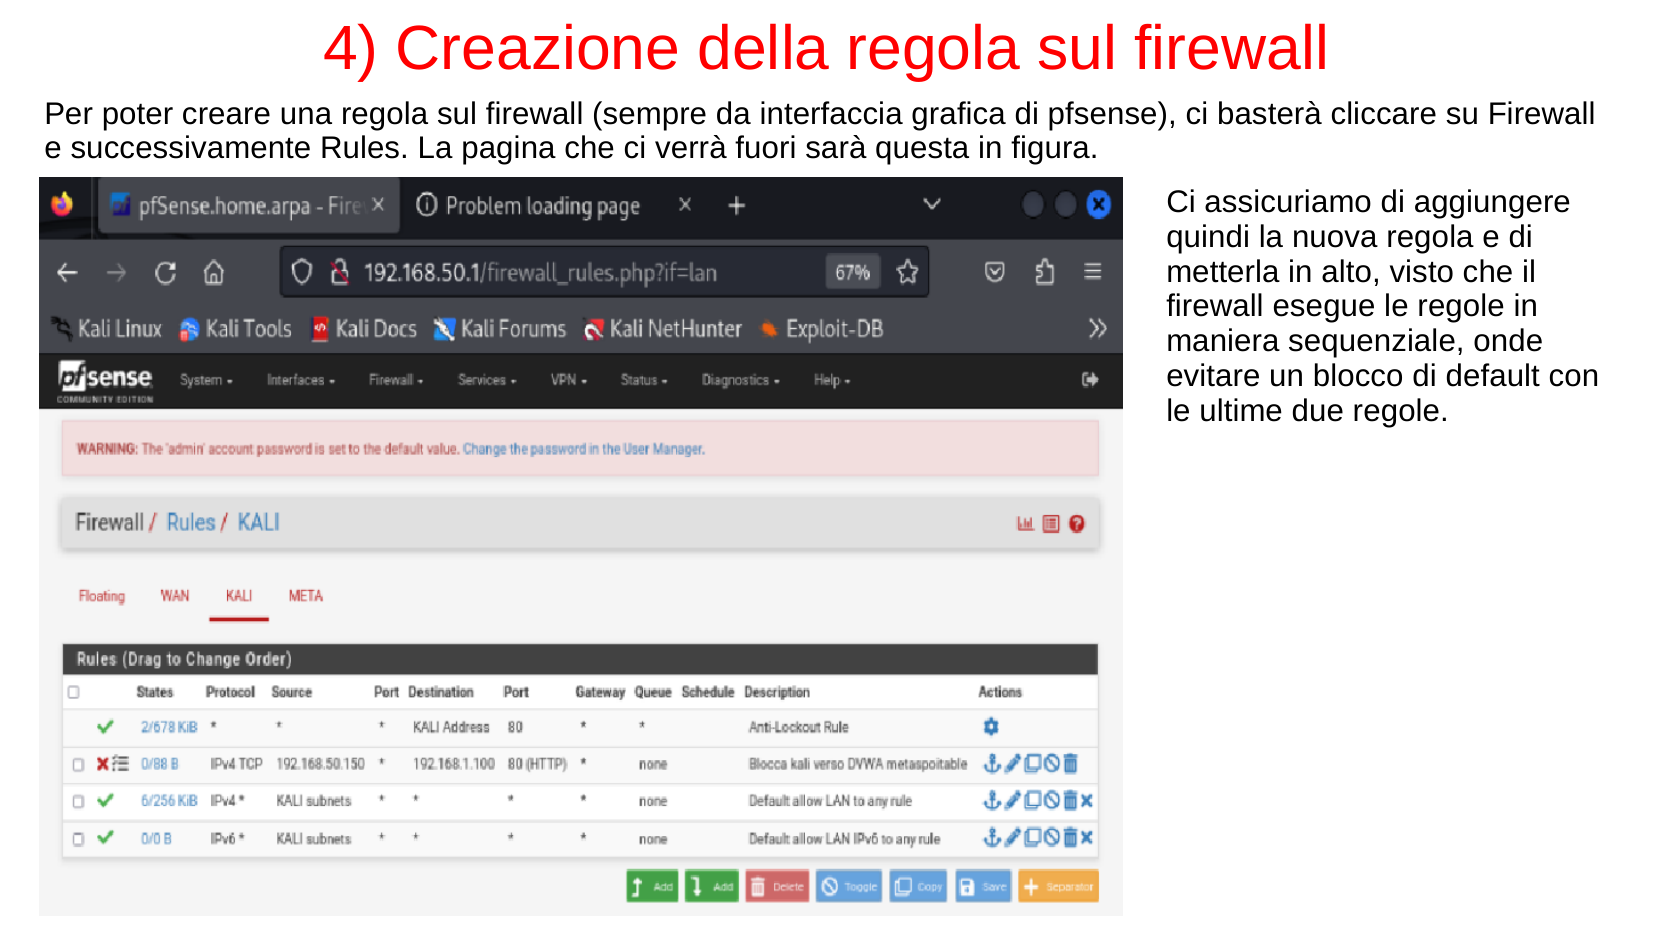

# 4) Creazione della regola sul firewall
Per poter creare una regola sul firewall (sempre da interfaccia grafica di pfsense), ci basterà cliccare su Firewall e successivamente Rules. La pagina che ci verrà fuori sarà questa in figura.
Ci assicuriamo di aggiungere quindi la nuova regola e di metterla in alto, visto che il firewall esegue le regole in maniera sequenziale, onde evitare un blocco di default con le ultime due regole.